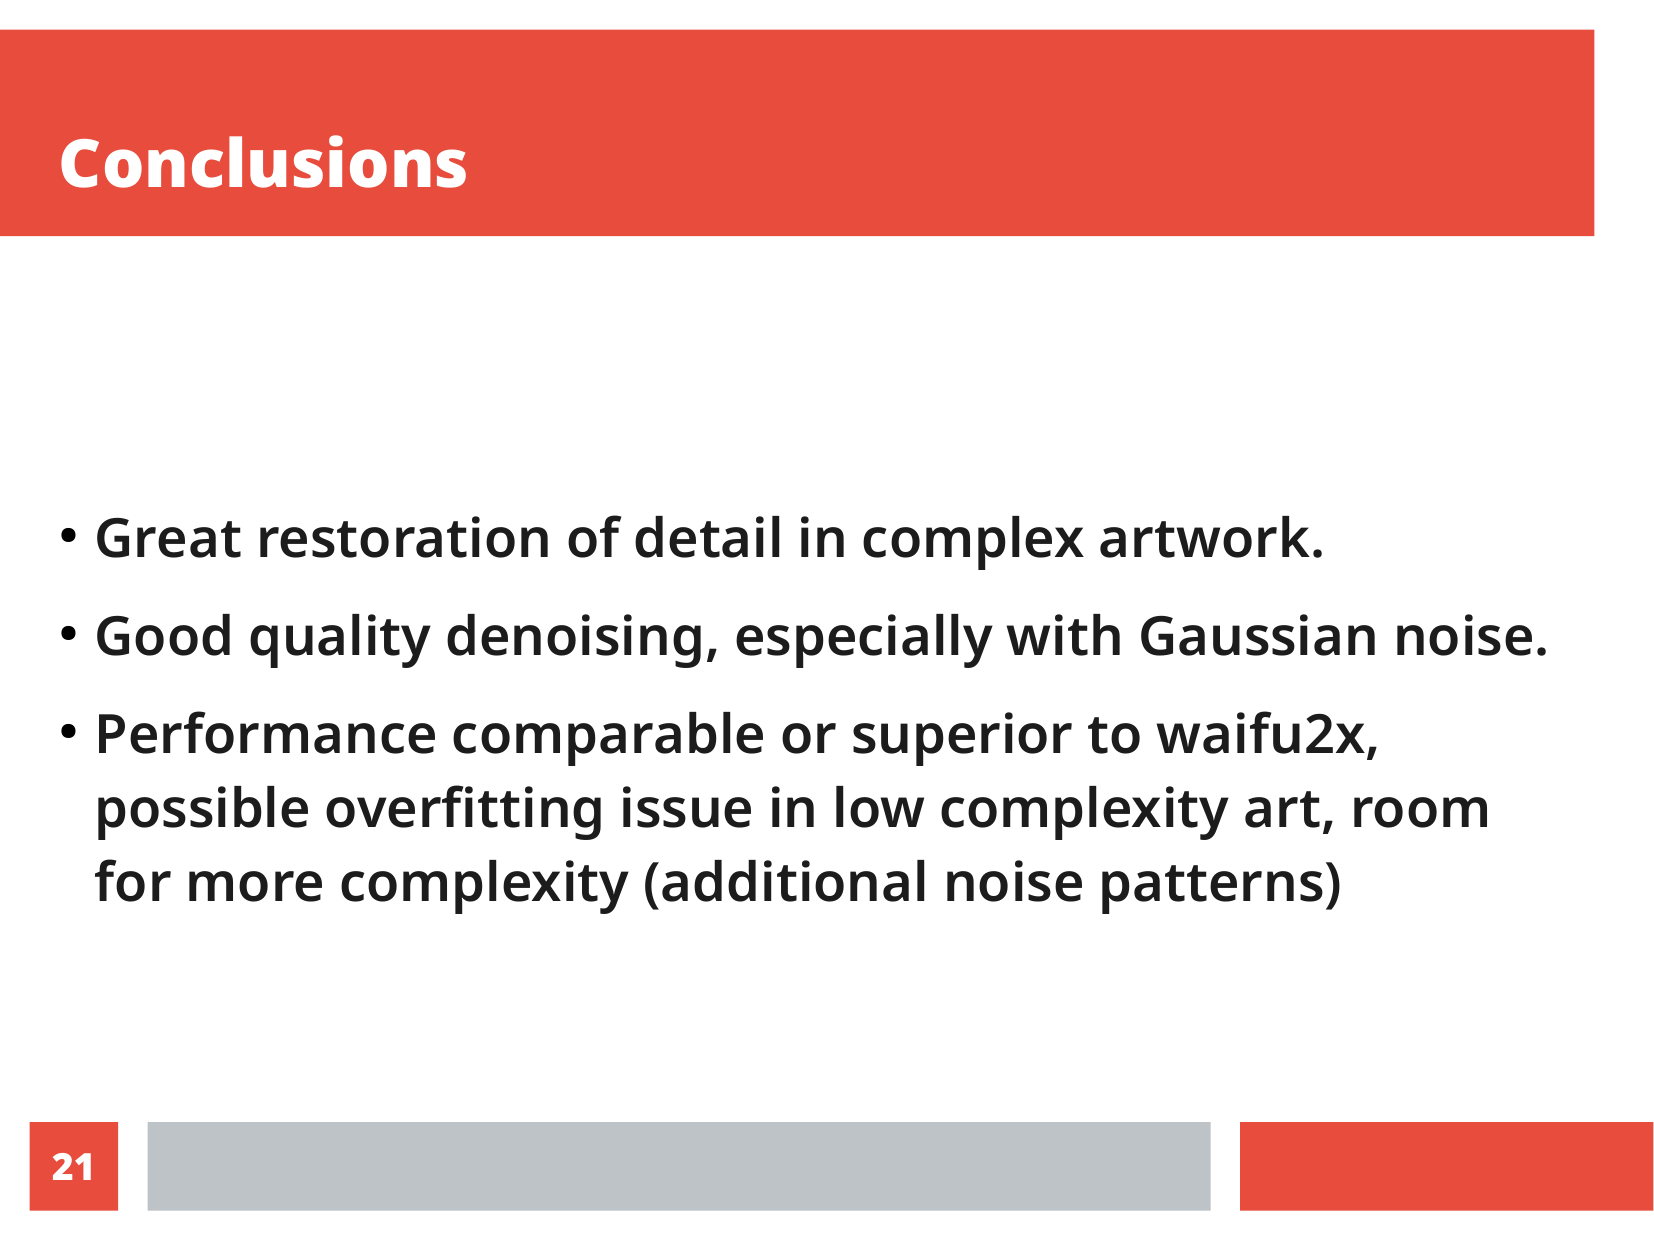

# Conclusions
Great restoration of detail in complex artwork.
Good quality denoising, especially with Gaussian noise.
Performance comparable or superior to waifu2x, possible overfitting issue in low complexity art, room for more complexity (additional noise patterns)
21